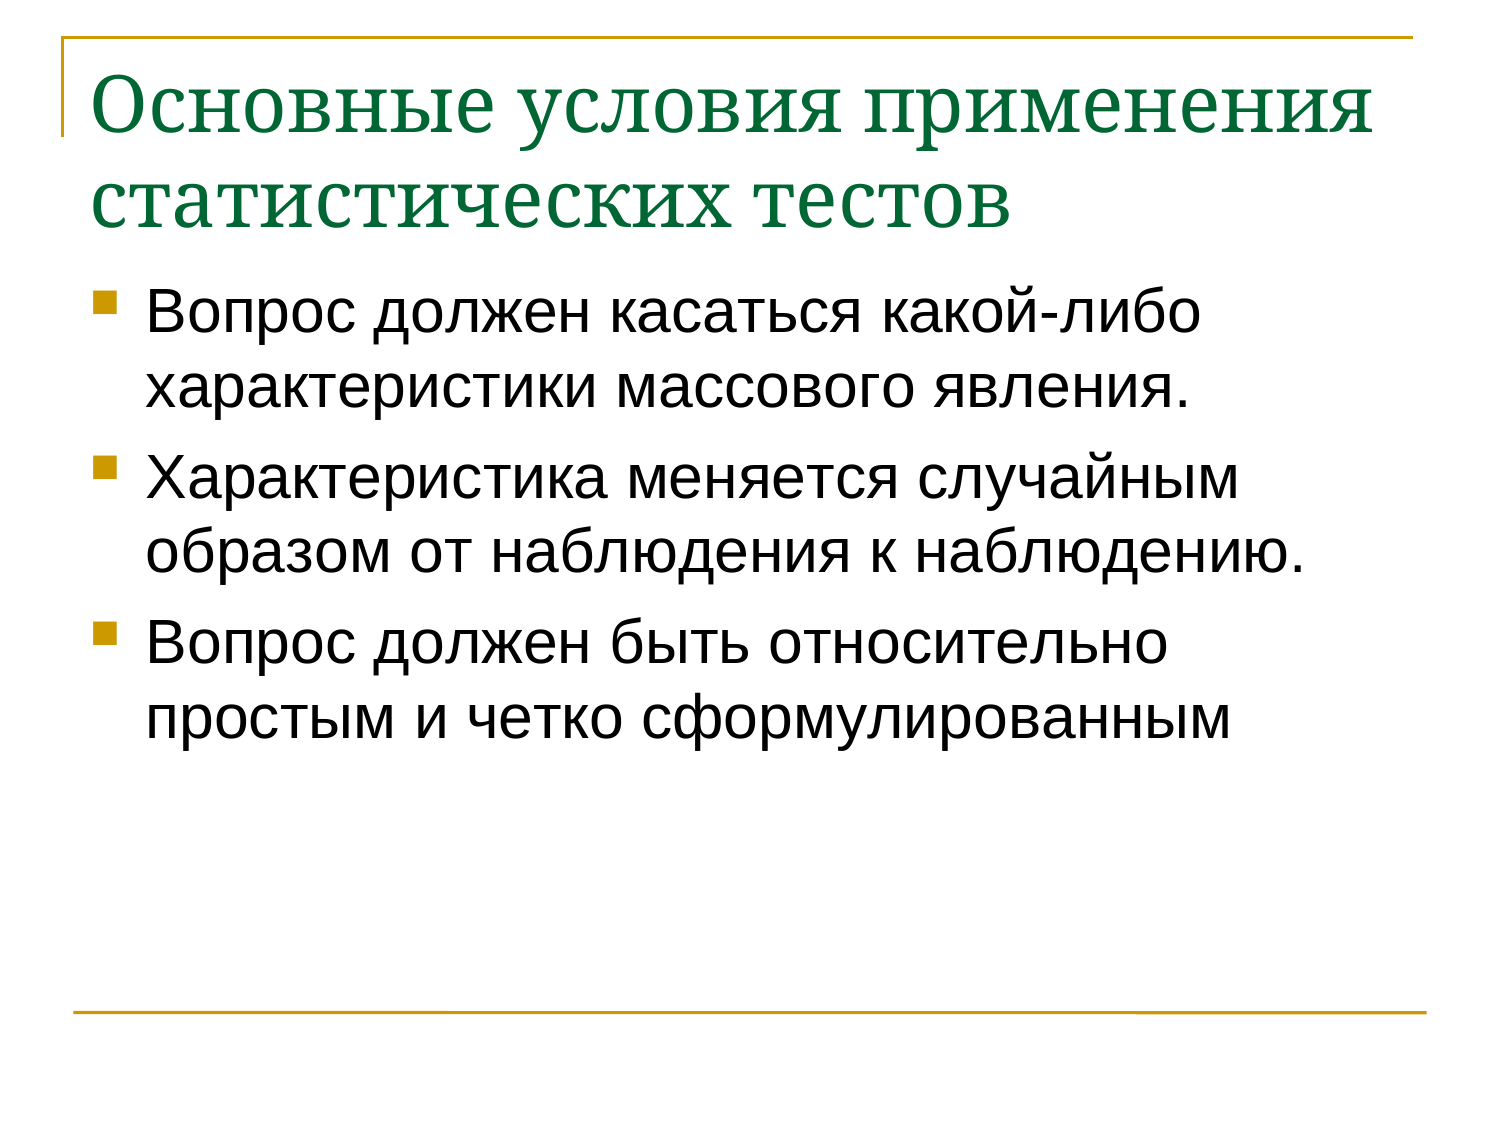

# Основные условия применения статистических тестов
Вопрос должен касаться какой-либо характеристики массового явления.
Характеристика меняется случайным образом от наблюдения к наблюдению.
Вопрос должен быть относительно простым и четко сформулированным